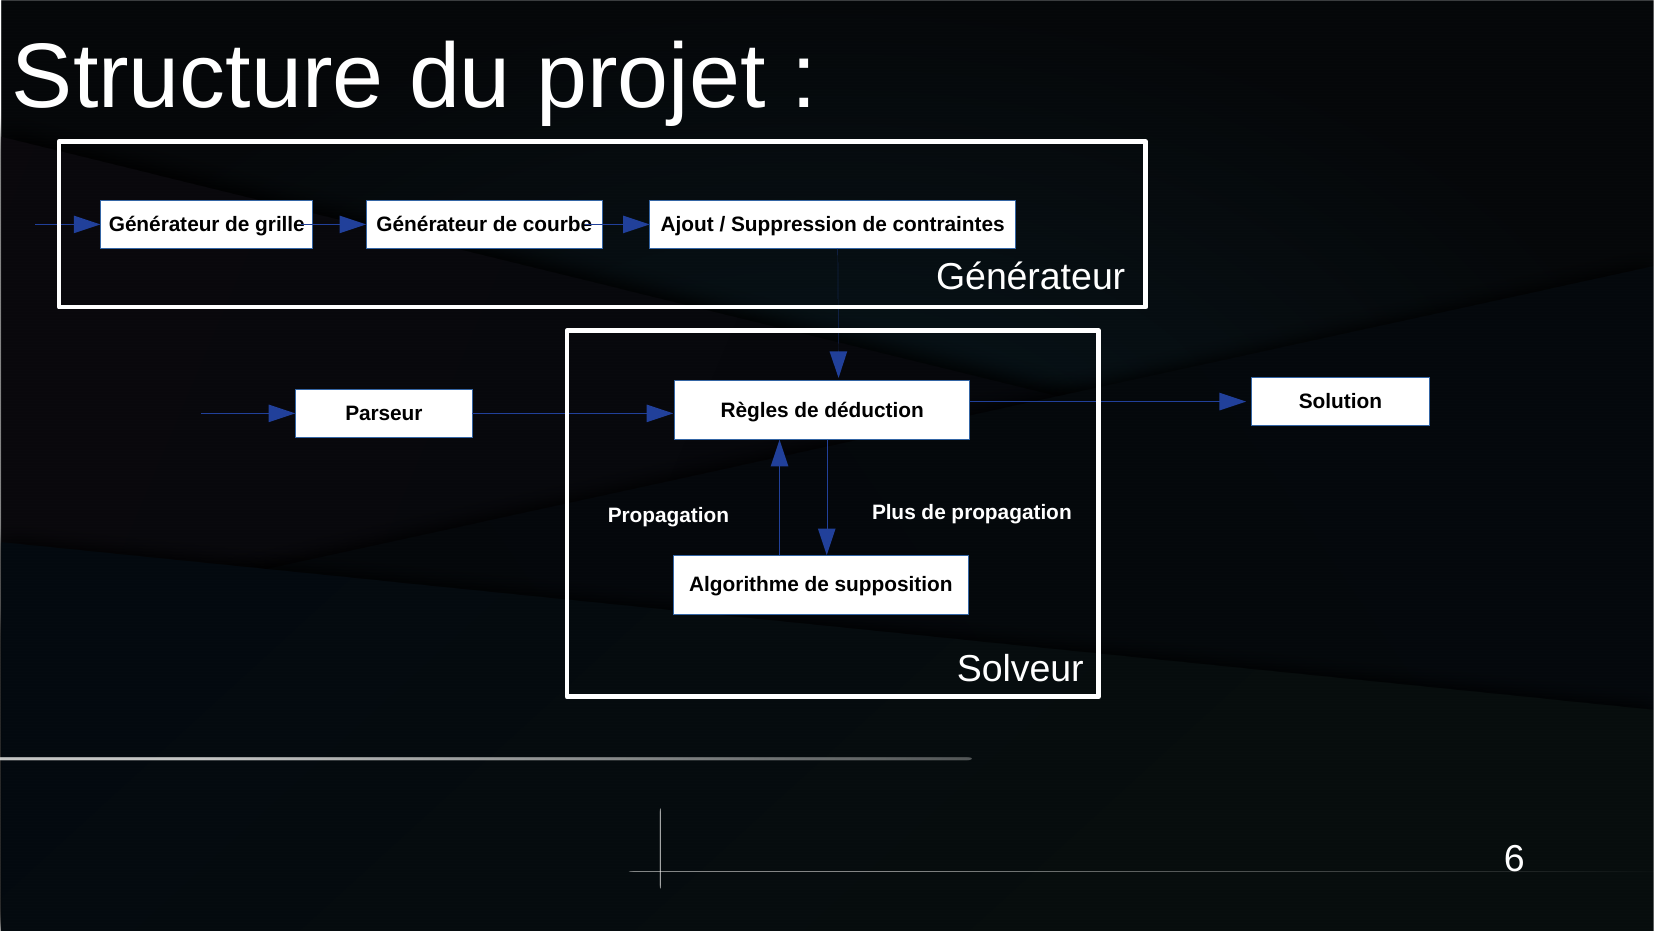

# Structure du projet :
Générateur de grille
Générateur de courbe
Ajout / Suppression de contraintes
Générateur
Solution
Règles de déduction
Parseur
Plus de propagation
Propagation
Algorithme de supposition
Solveur
1